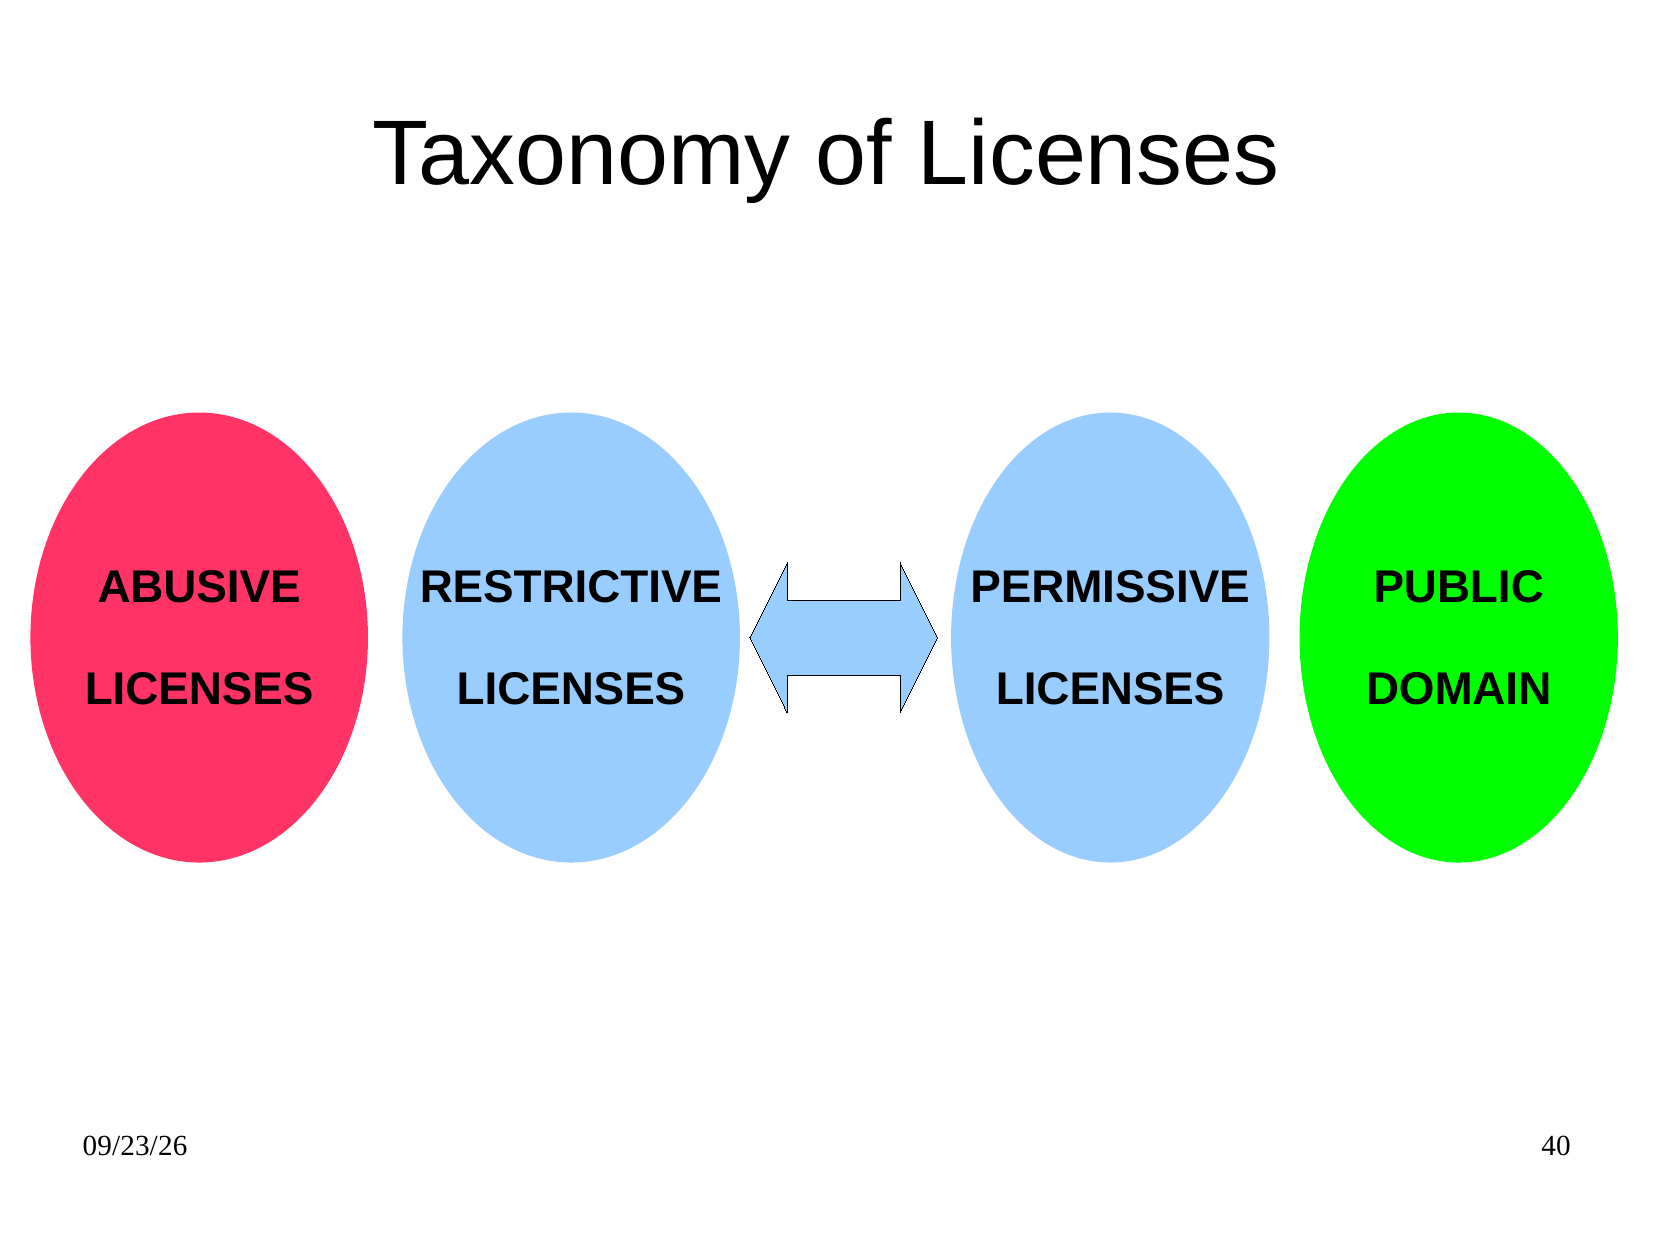

# Taxonomy of Licenses
ABUSIVE
LICENSES
RESTRICTIVE
LICENSES
PERMISSIVE
LICENSES
PUBLIC
DOMAIN
40